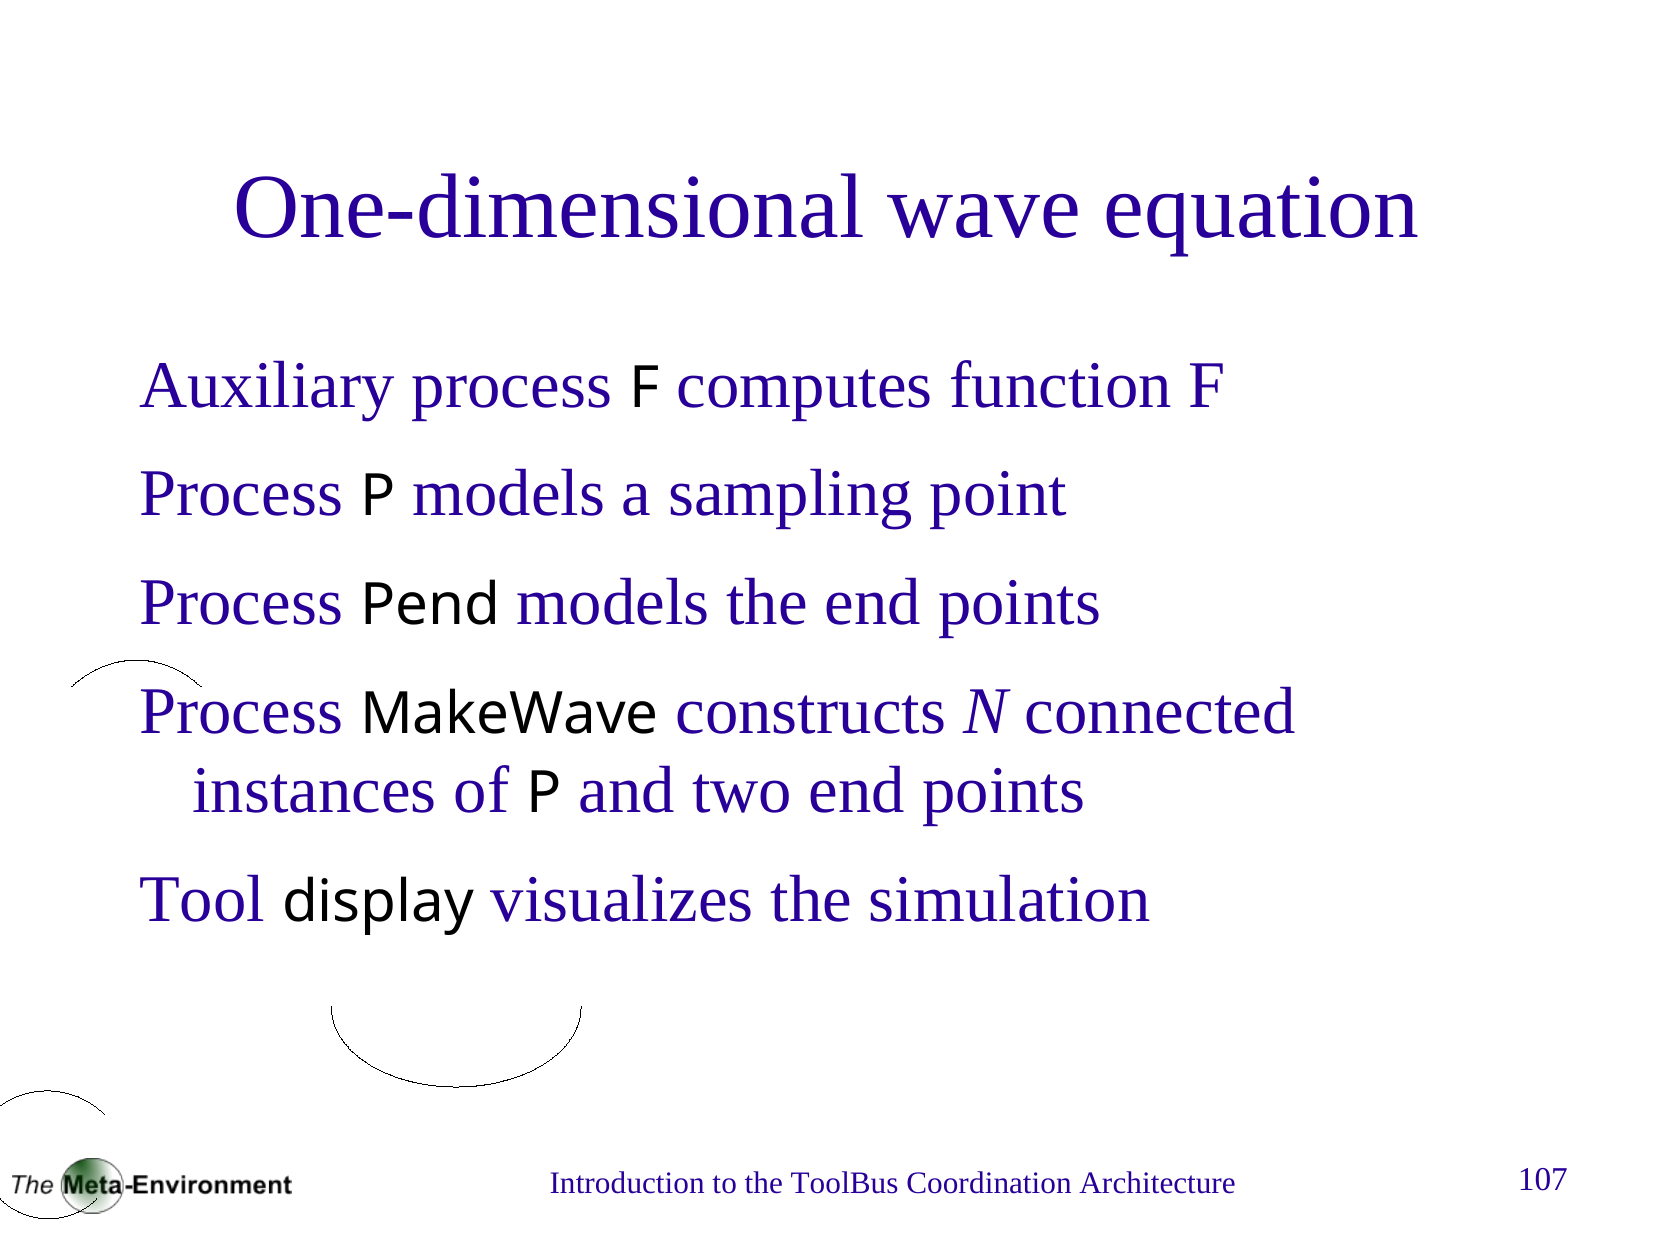

# One-dimensional wave equation
Auxiliary process F computes function F
Process P models a sampling point
Process Pend models the end points
Process MakeWave constructs N connected instances of P and two end points
Tool display visualizes the simulation